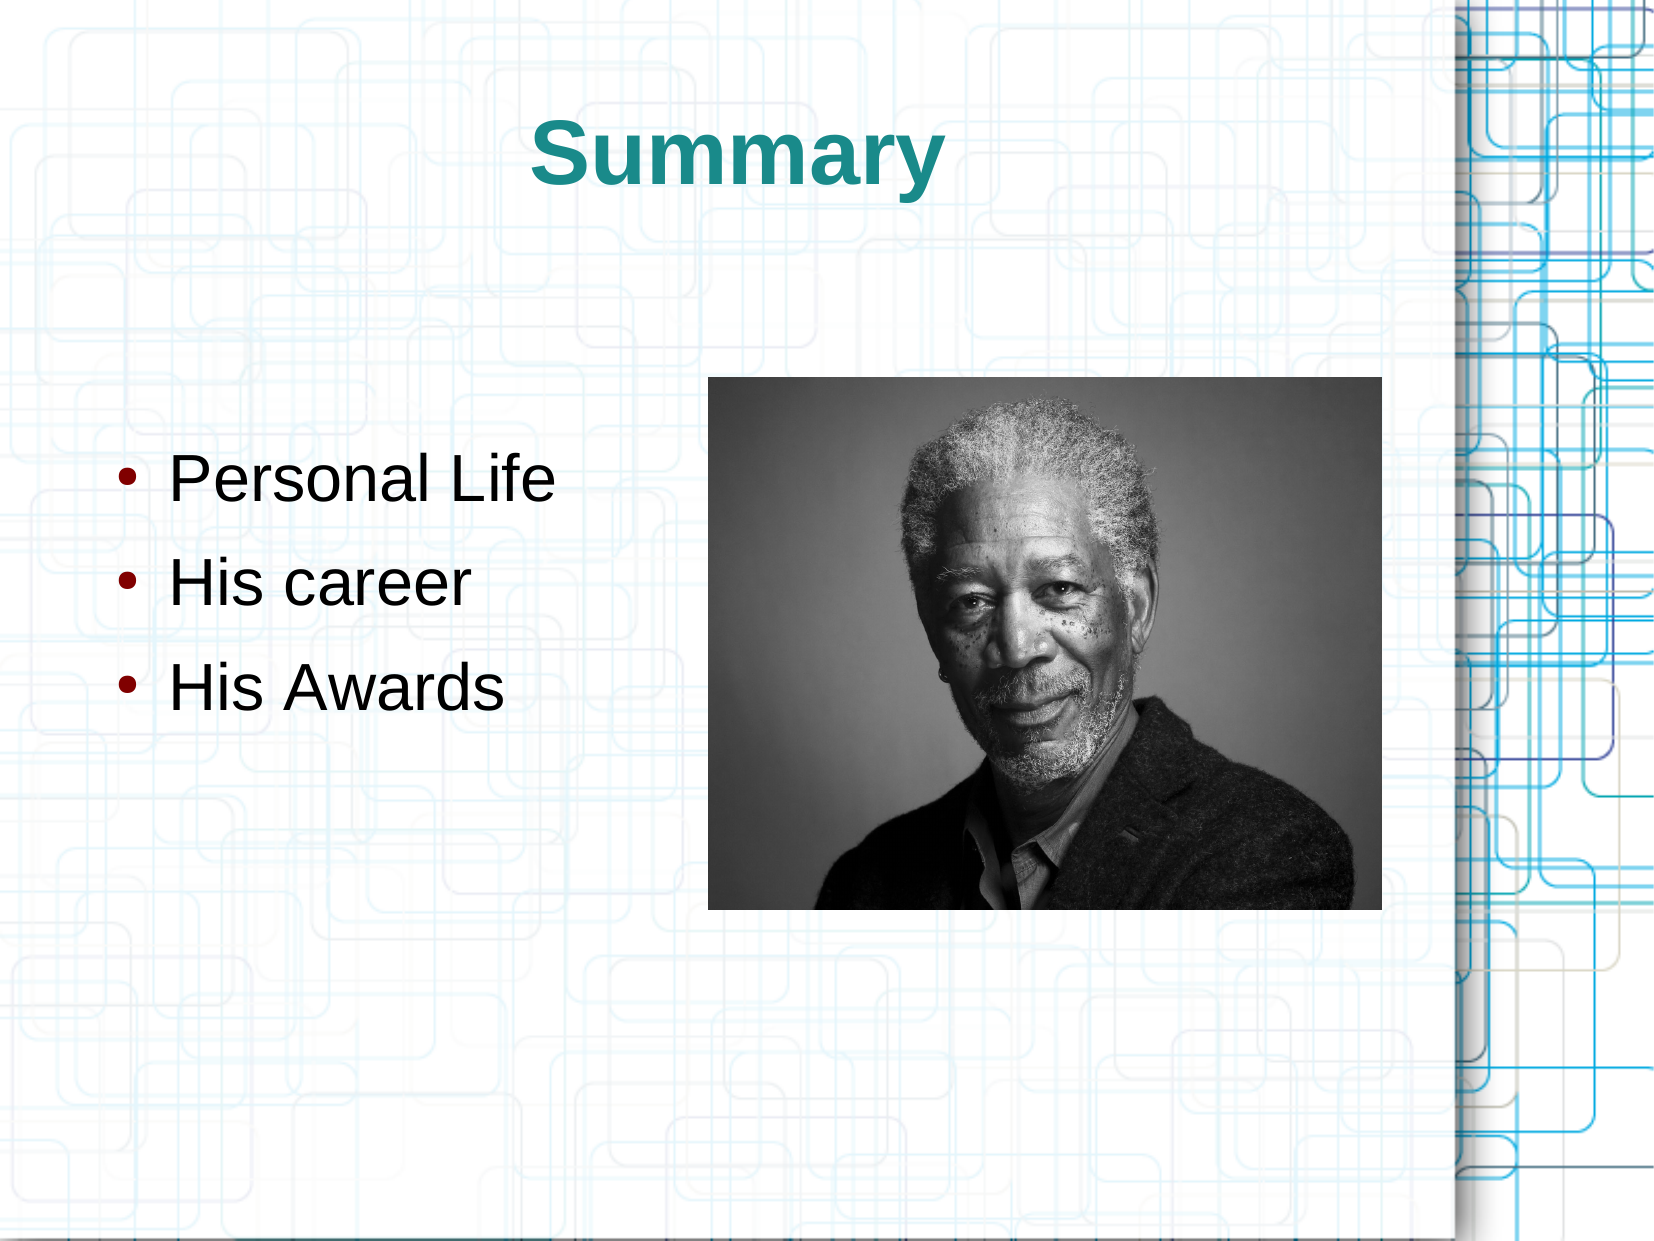

# Summary
Personal Life
His career
His Awards